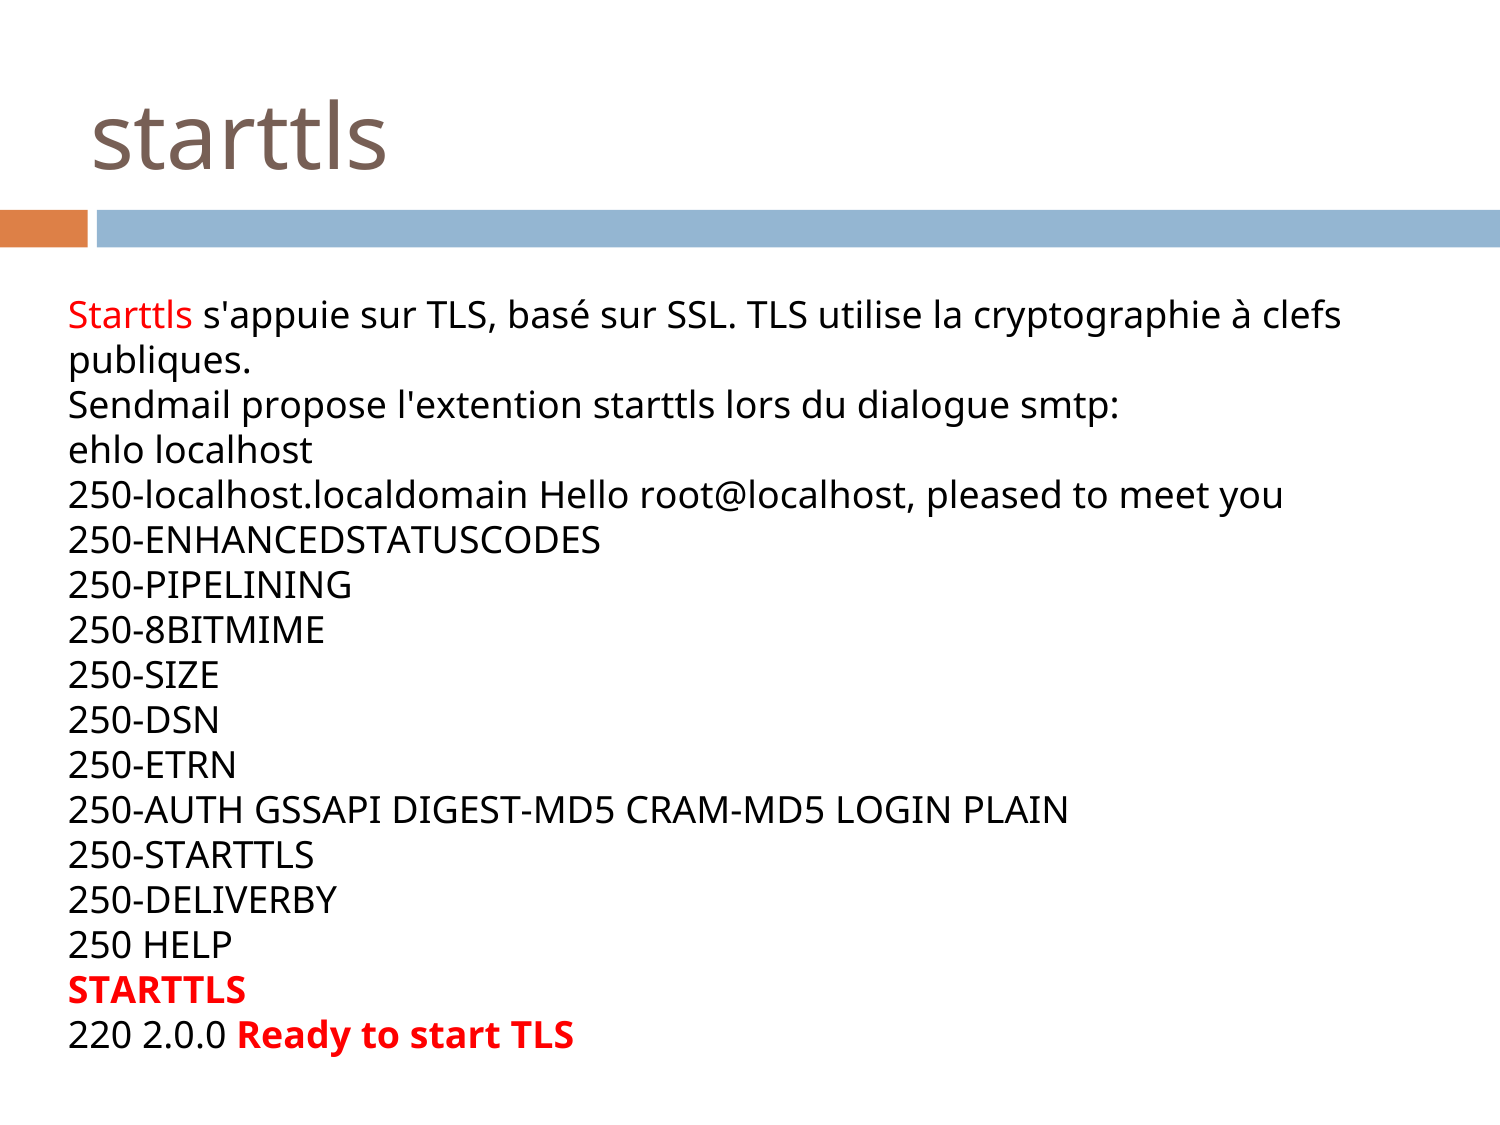

# starttls
Starttls s'appuie sur TLS, basé sur SSL. TLS utilise la cryptographie à clefs publiques.
Sendmail propose l'extention starttls lors du dialogue smtp:
ehlo localhost
250-localhost.localdomain Hello root@localhost, pleased to meet you
250-ENHANCEDSTATUSCODES
250-PIPELINING
250-8BITMIME
250-SIZE
250-DSN
250-ETRN
250-AUTH GSSAPI DIGEST-MD5 CRAM-MD5 LOGIN PLAIN
250-STARTTLS
250-DELIVERBY
250 HELP
STARTTLS
220 2.0.0 Ready to start TLS